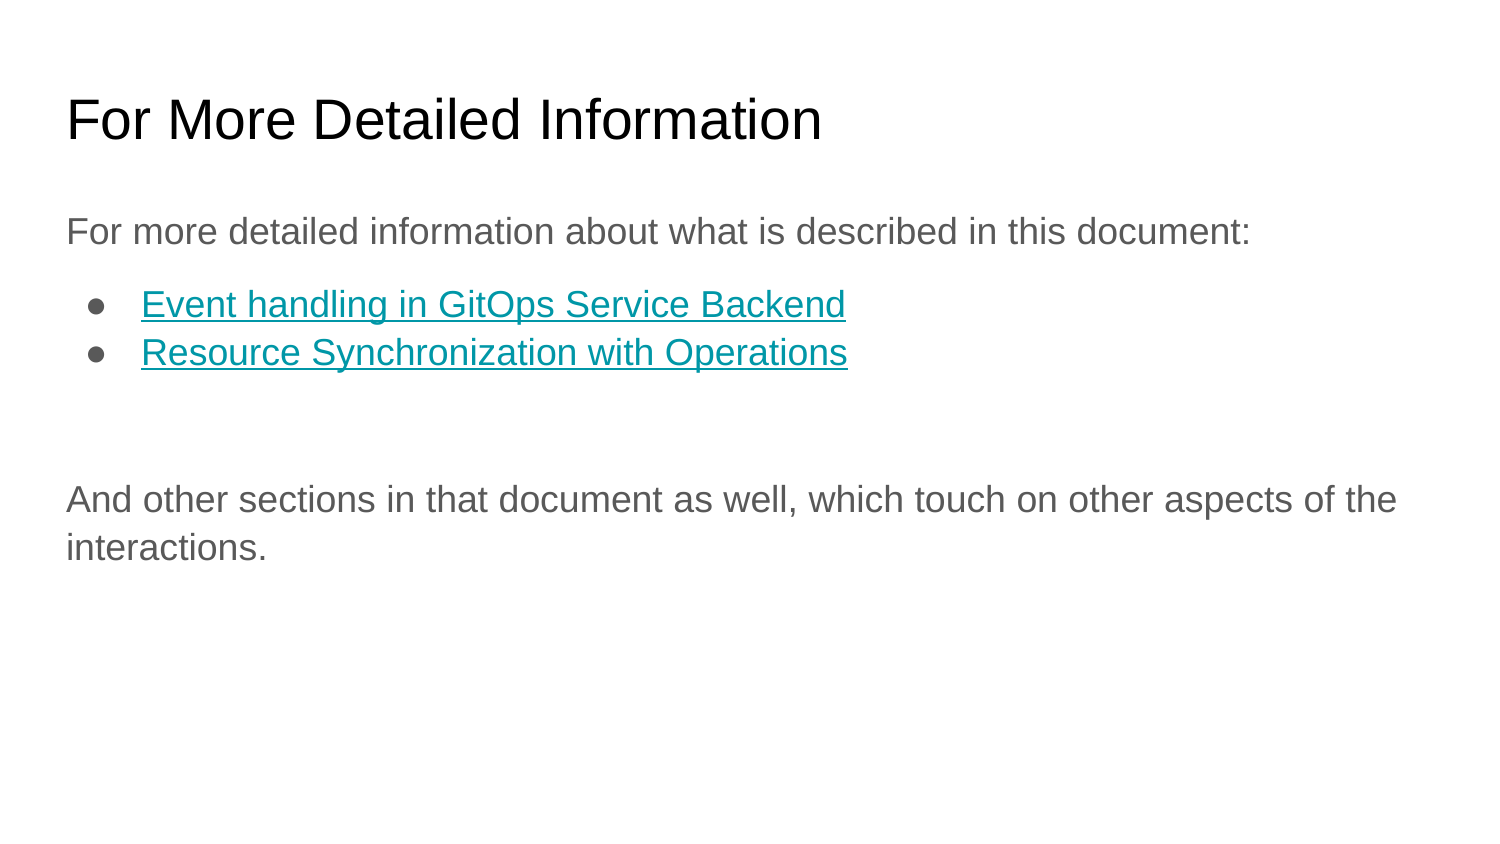

# For More Detailed Information
For more detailed information about what is described in this document:
Event handling in GitOps Service Backend
Resource Synchronization with Operations
And other sections in that document as well, which touch on other aspects of the interactions.